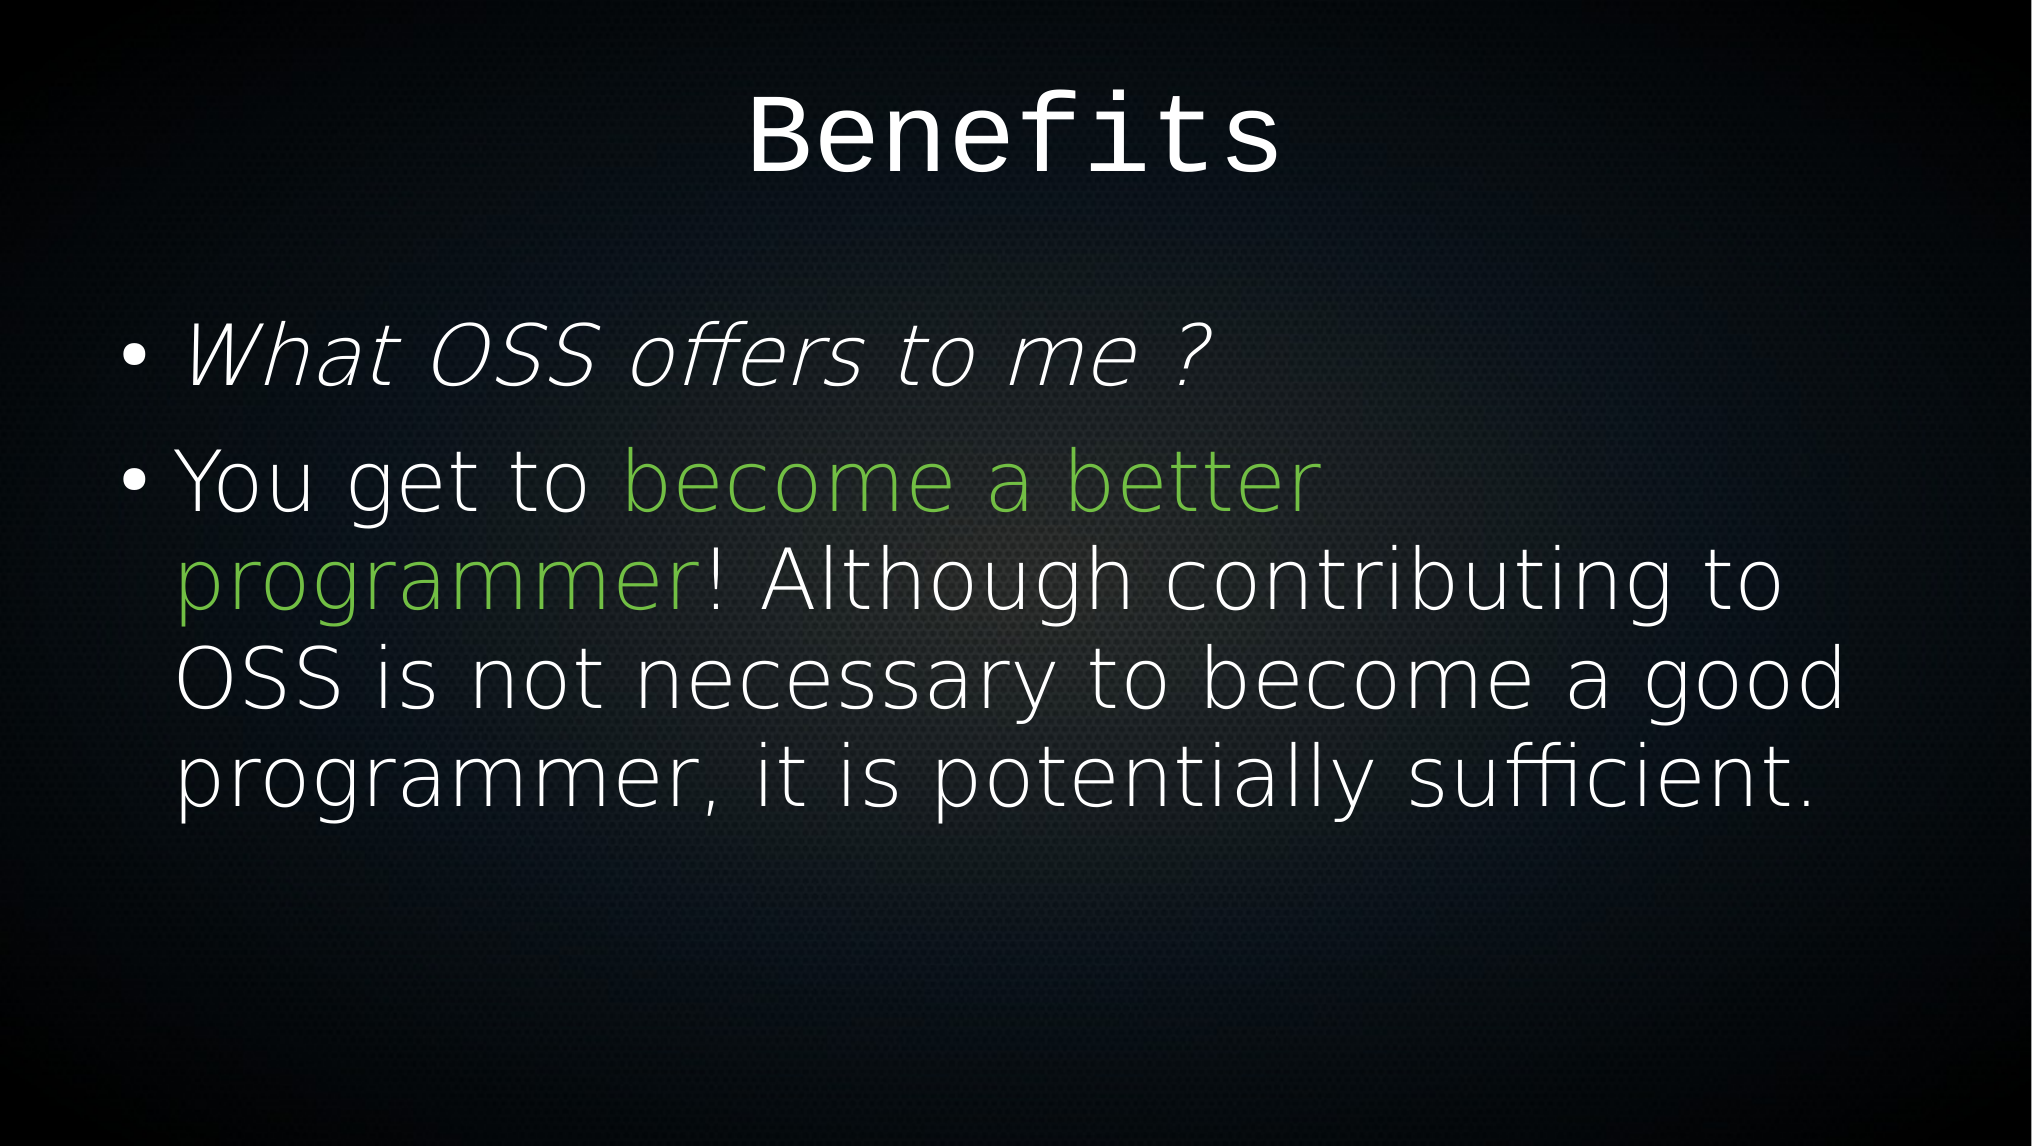

# Benefits
What OSS offers to me ?
You get to become a better programmer! Although contributing to OSS is not necessary to become a good programmer, it is potentially sufficient.